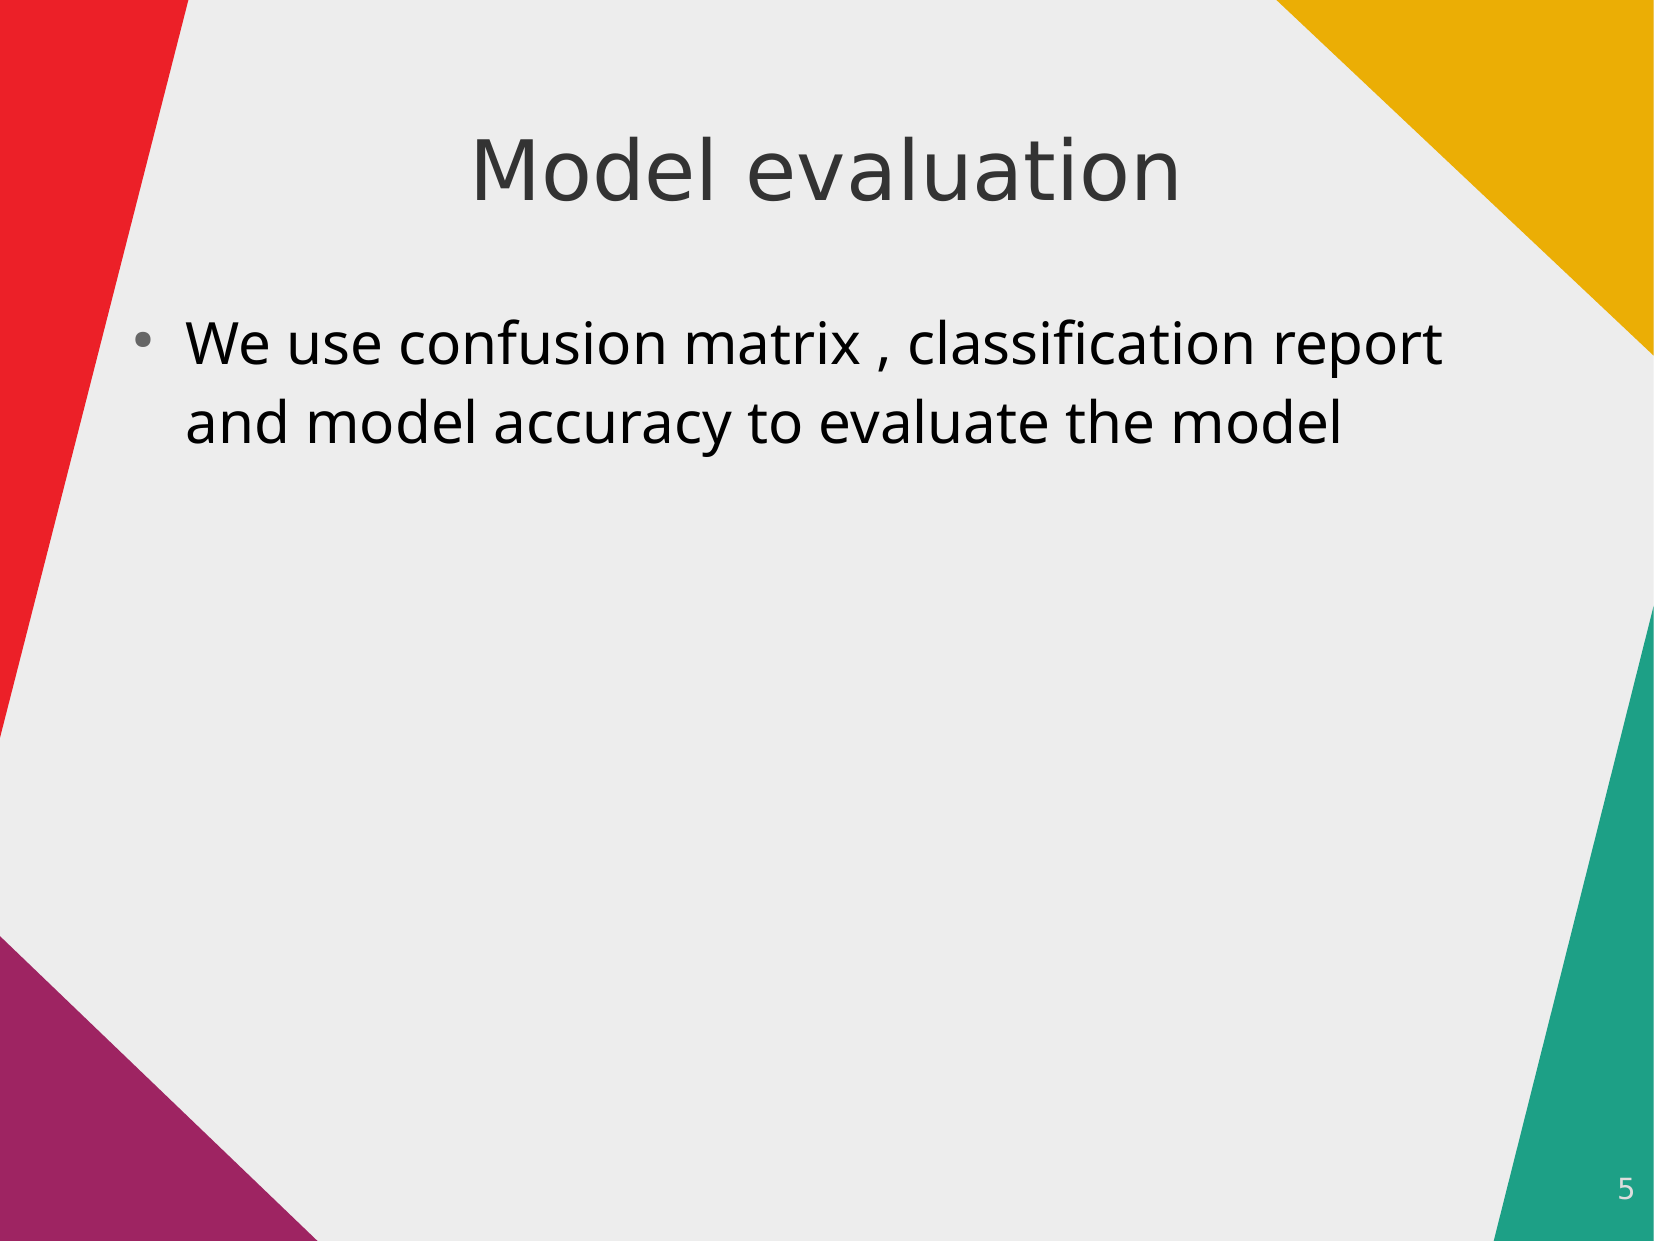

# Model evaluation
We use confusion matrix , classification report and model accuracy to evaluate the model
5